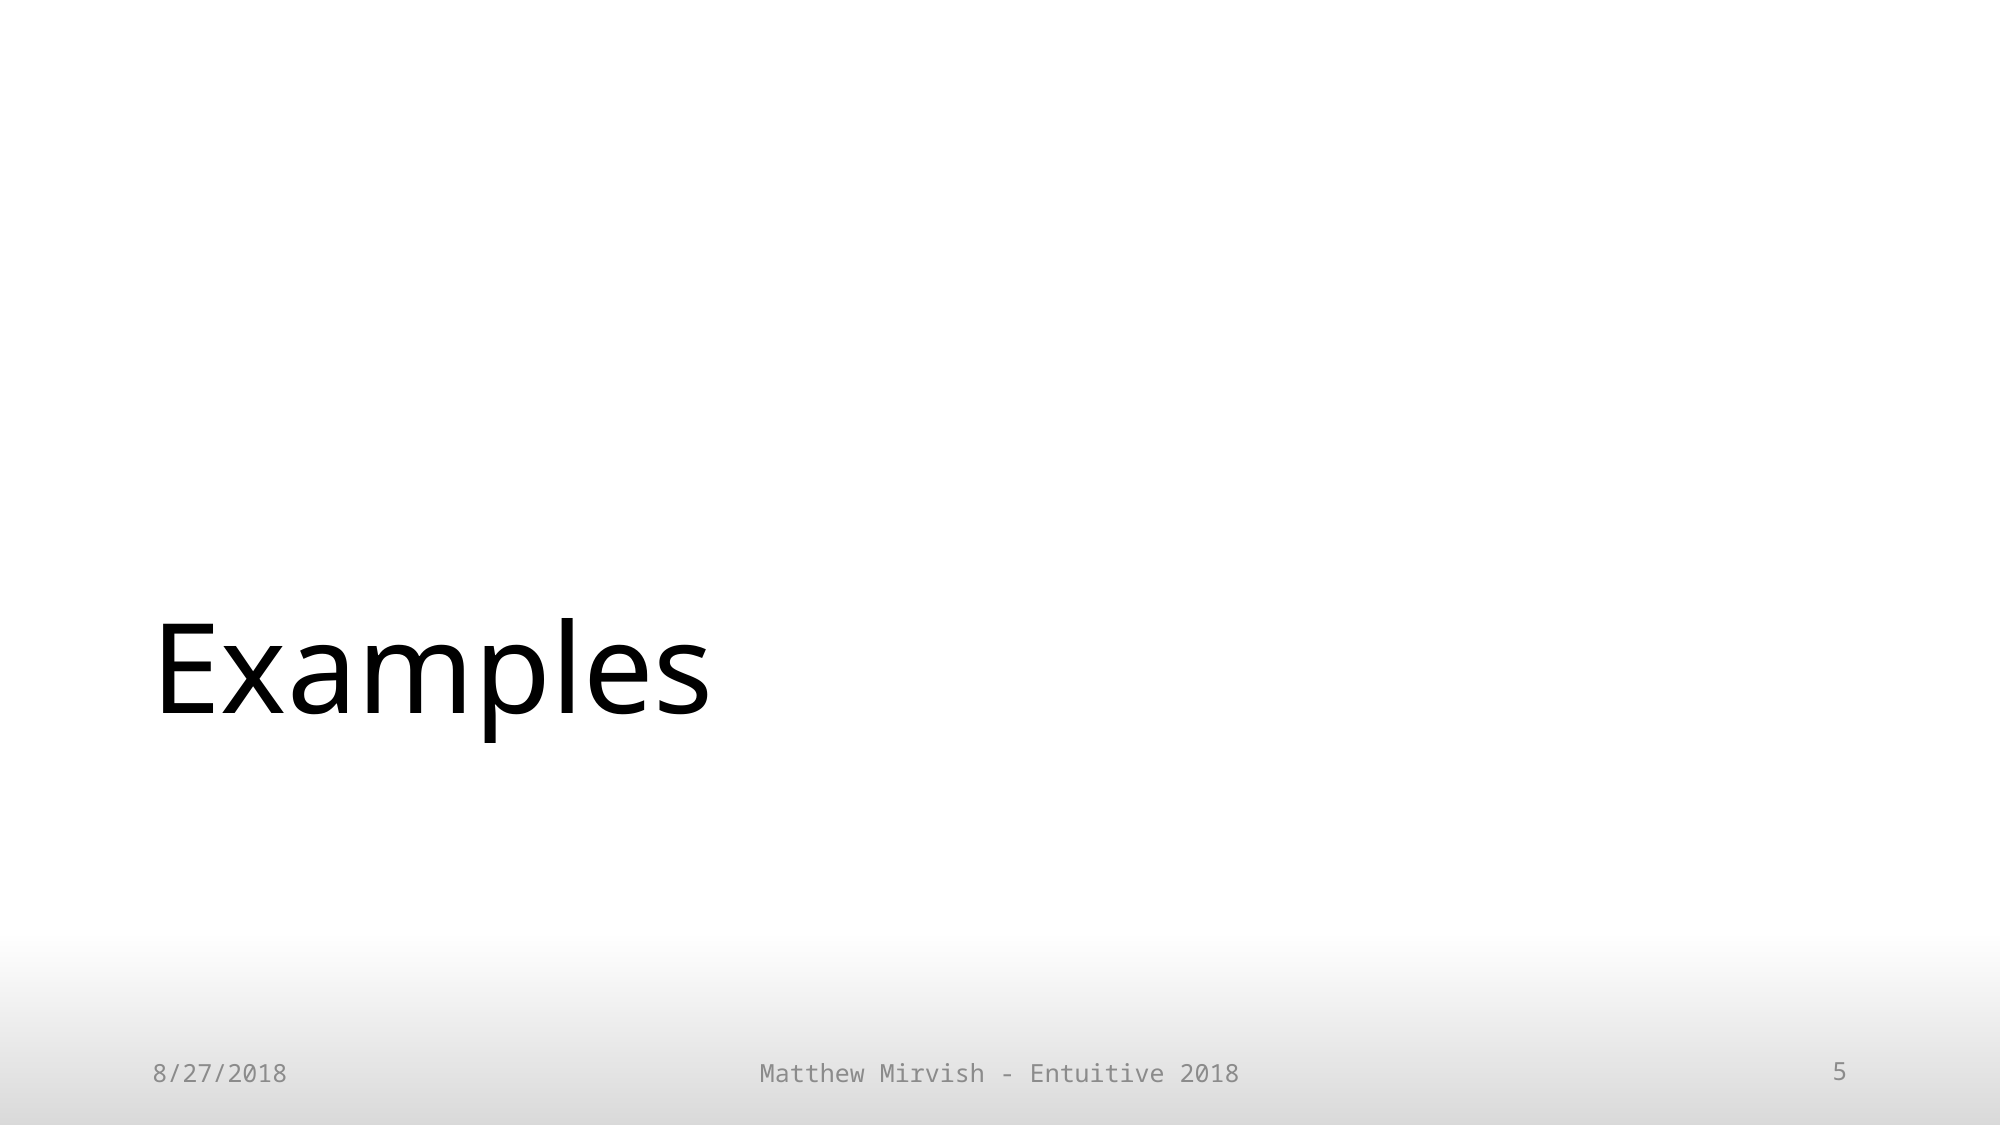

# Examples
8/27/2018
Matthew Mirvish - Entuitive 2018